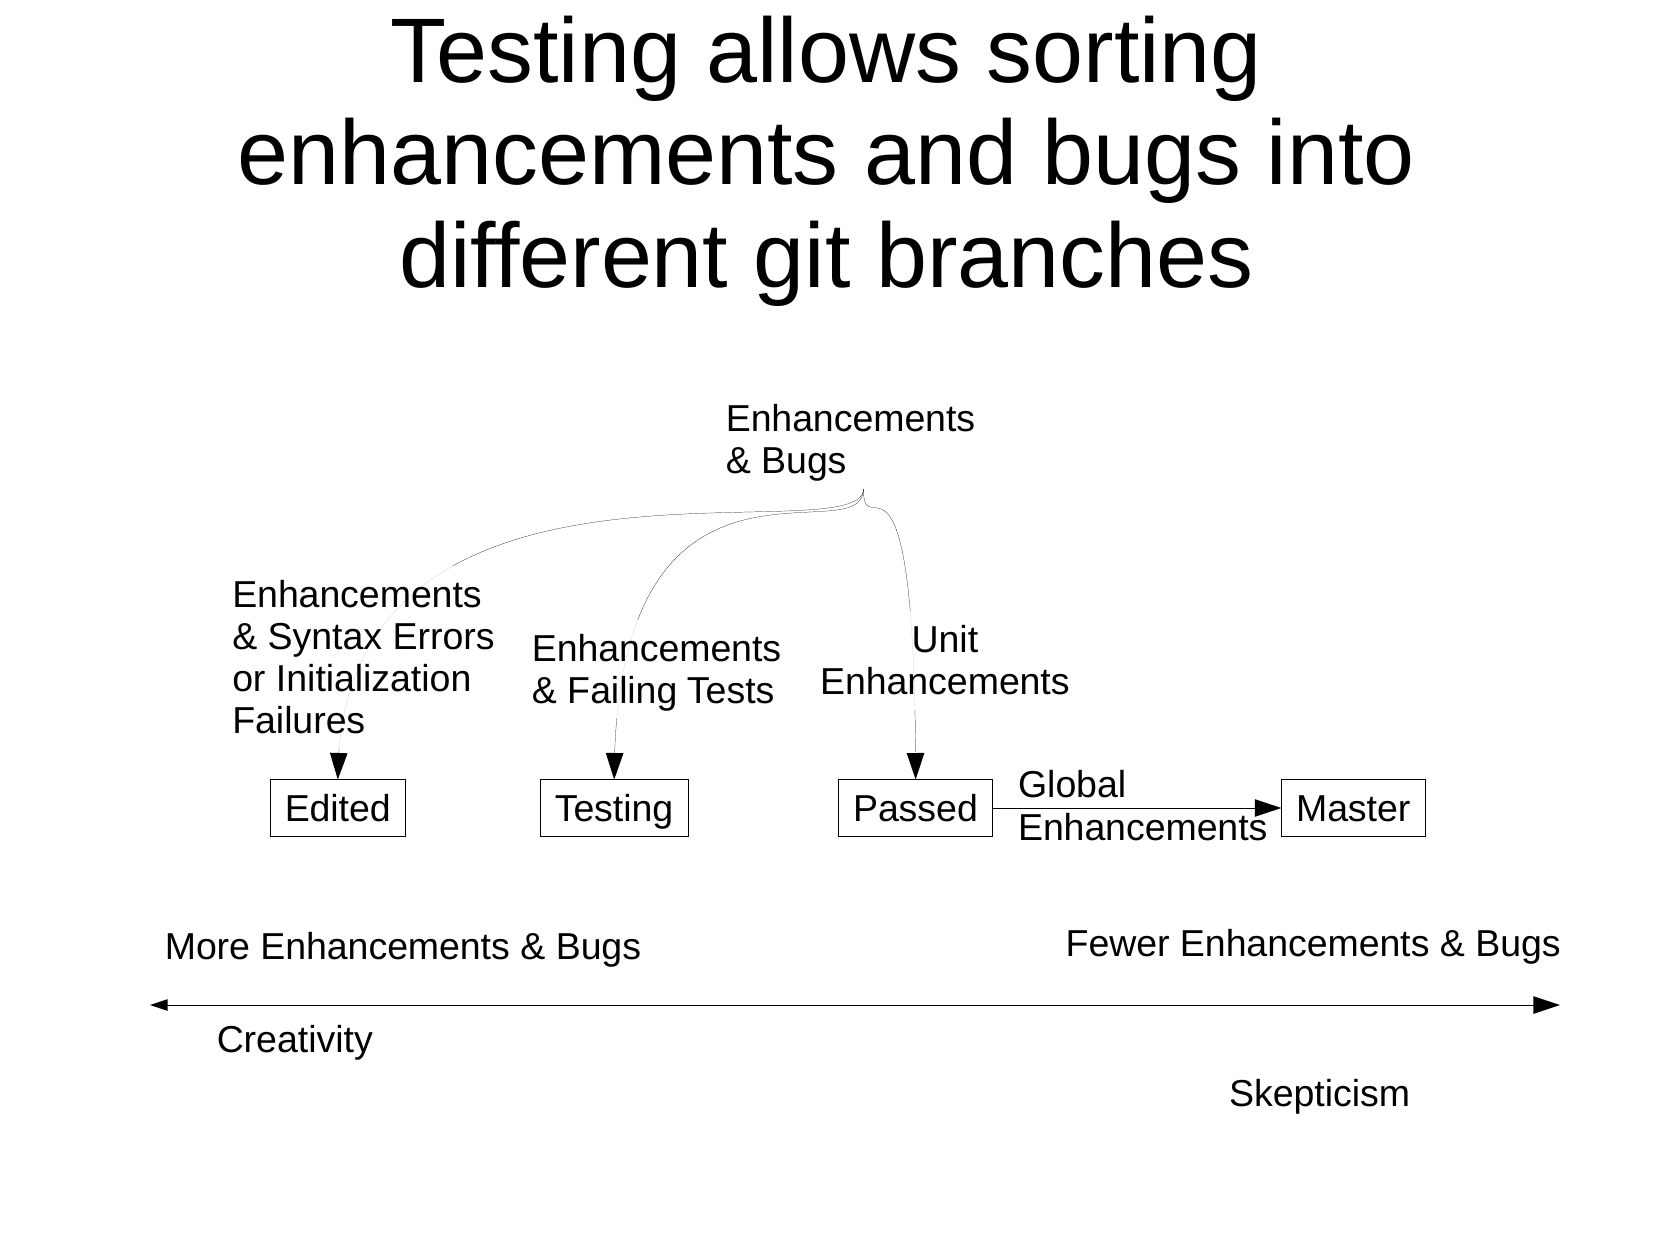

# Testing allows sorting enhancements and bugs into different git branches
Enhancements
& Bugs
Enhancements
& Syntax Errors or Initialization Failures
Unit Enhancements
Enhancements
& Failing Tests
Global Enhancements
Edited
Testing
Passed
Master
Fewer Enhancements & Bugs
More Enhancements & Bugs
Creativity
Skepticism